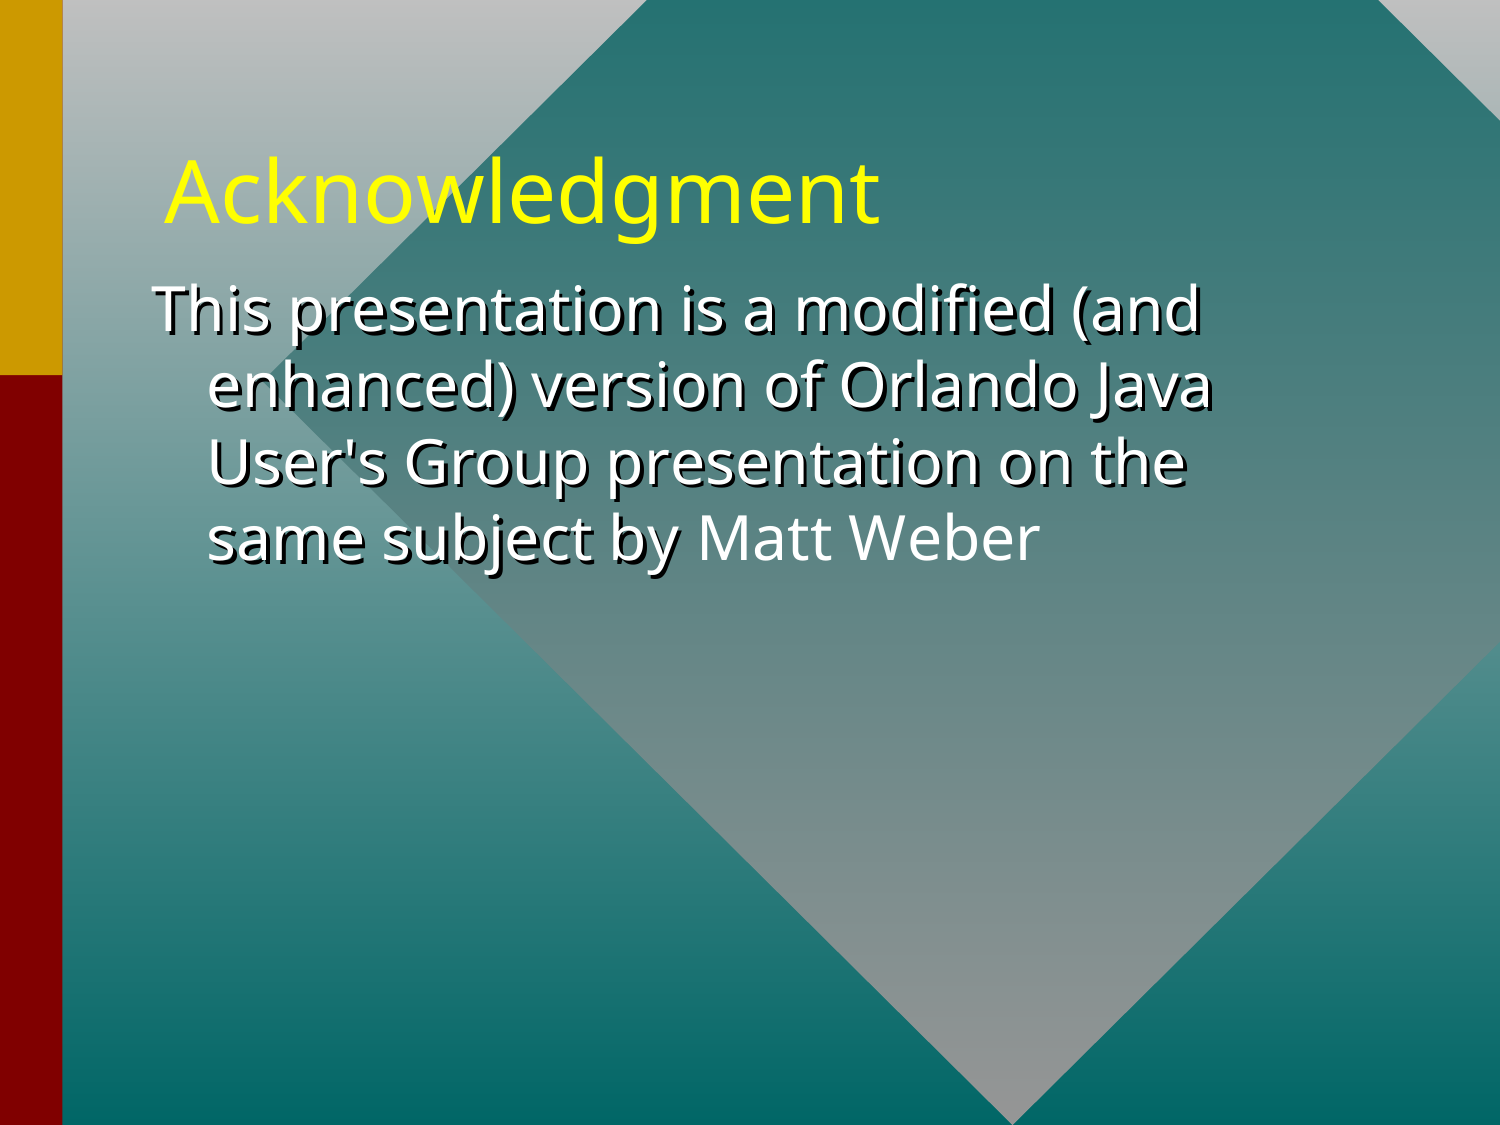

# Acknowledgment
This presentation is a modified (and enhanced) version of Orlando Java User's Group presentation on the same subject by Matt Weber